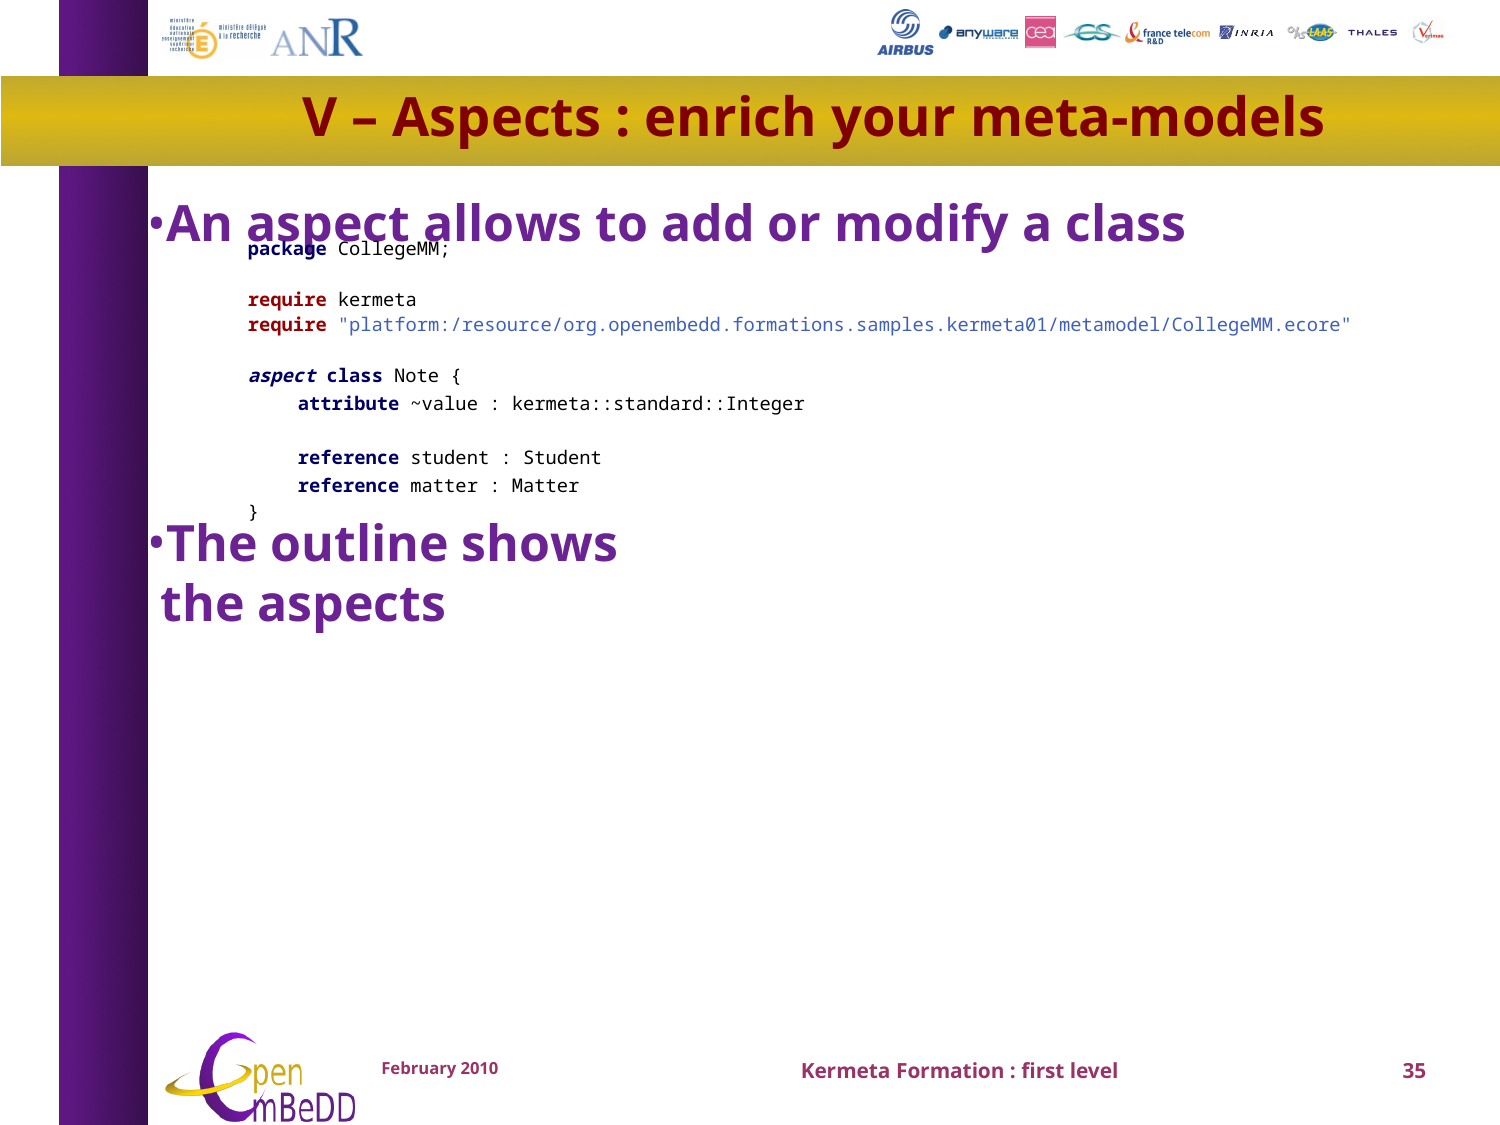

# V – Aspects : enrich your meta-models
An aspect allows to add or modify a class
The outline shows
 the aspects
package CollegeMM;
require kermeta
require "platform:/resource/org.openembedd.formations.samples.kermeta01/metamodel/CollegeMM.ecore"
aspect class Note {
 attribute ~value : kermeta::standard::Integer
 reference student : Student
 reference matter : Matter
}
Kermeta Formation : first level
February 2010